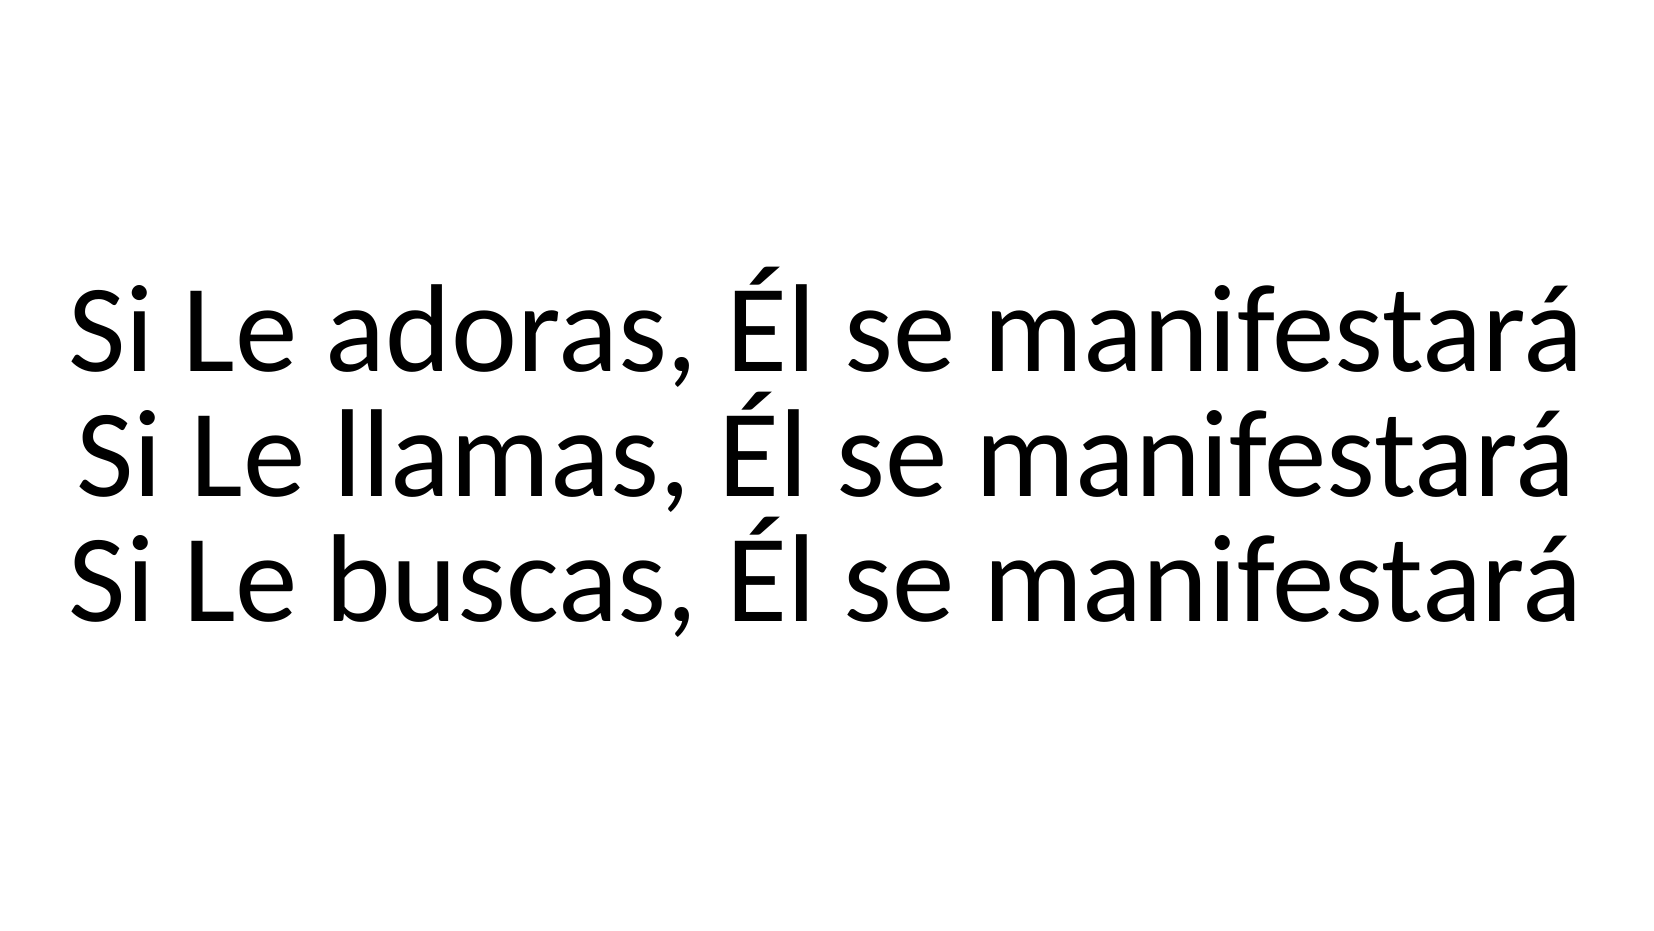

# Si Le adoras, Él se manifestará Si Le llamas, Él se manifestará Si Le buscas, Él se manifestará